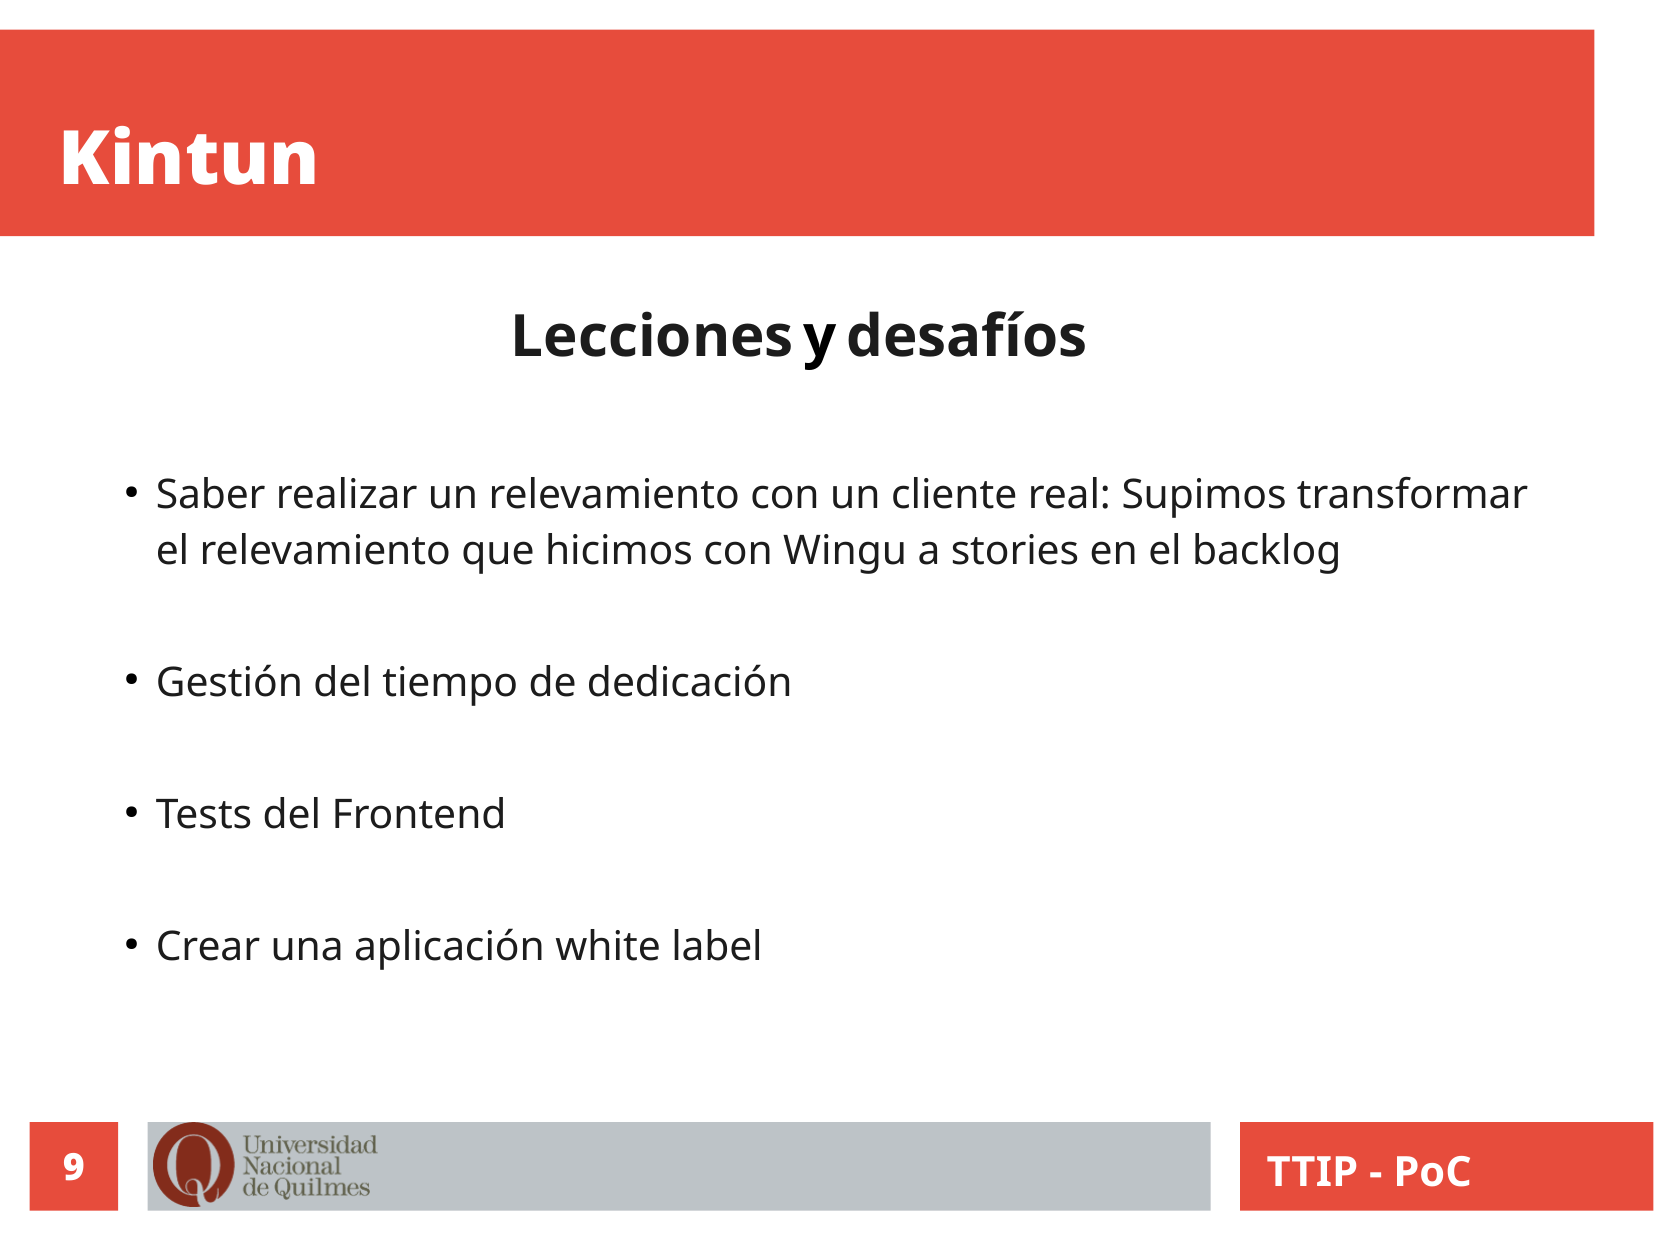

# Kintun
Lecciones y desafíos
Saber realizar un relevamiento con un cliente real: Supimos transformar el relevamiento que hicimos con Wingu a stories en el backlog
Gestión del tiempo de dedicación
Tests del Frontend
Crear una aplicación white label
9
TTIP - PoC